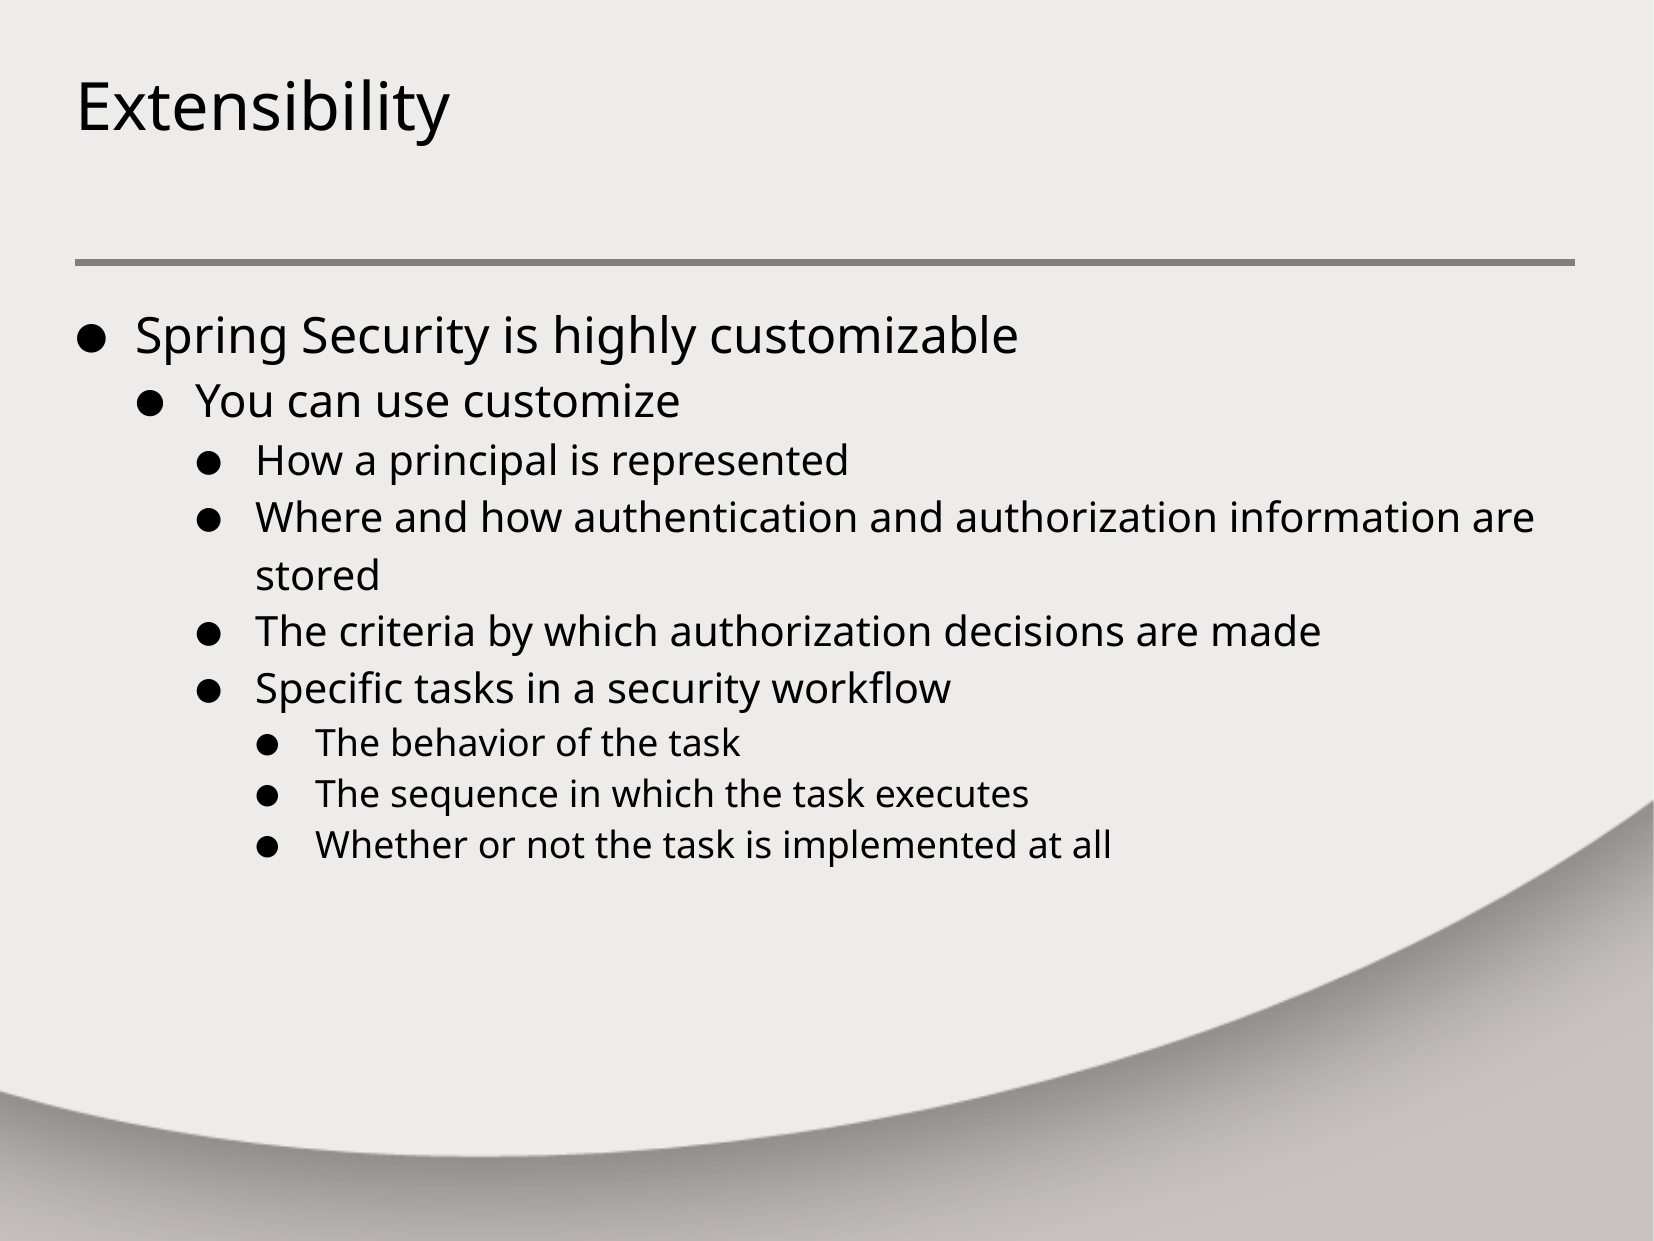

# Extensibility
Spring Security is highly customizable
You can use customize
How a principal is represented
Where and how authentication and authorization information are stored
The criteria by which authorization decisions are made
Specific tasks in a security workflow
The behavior of the task
The sequence in which the task executes
Whether or not the task is implemented at all